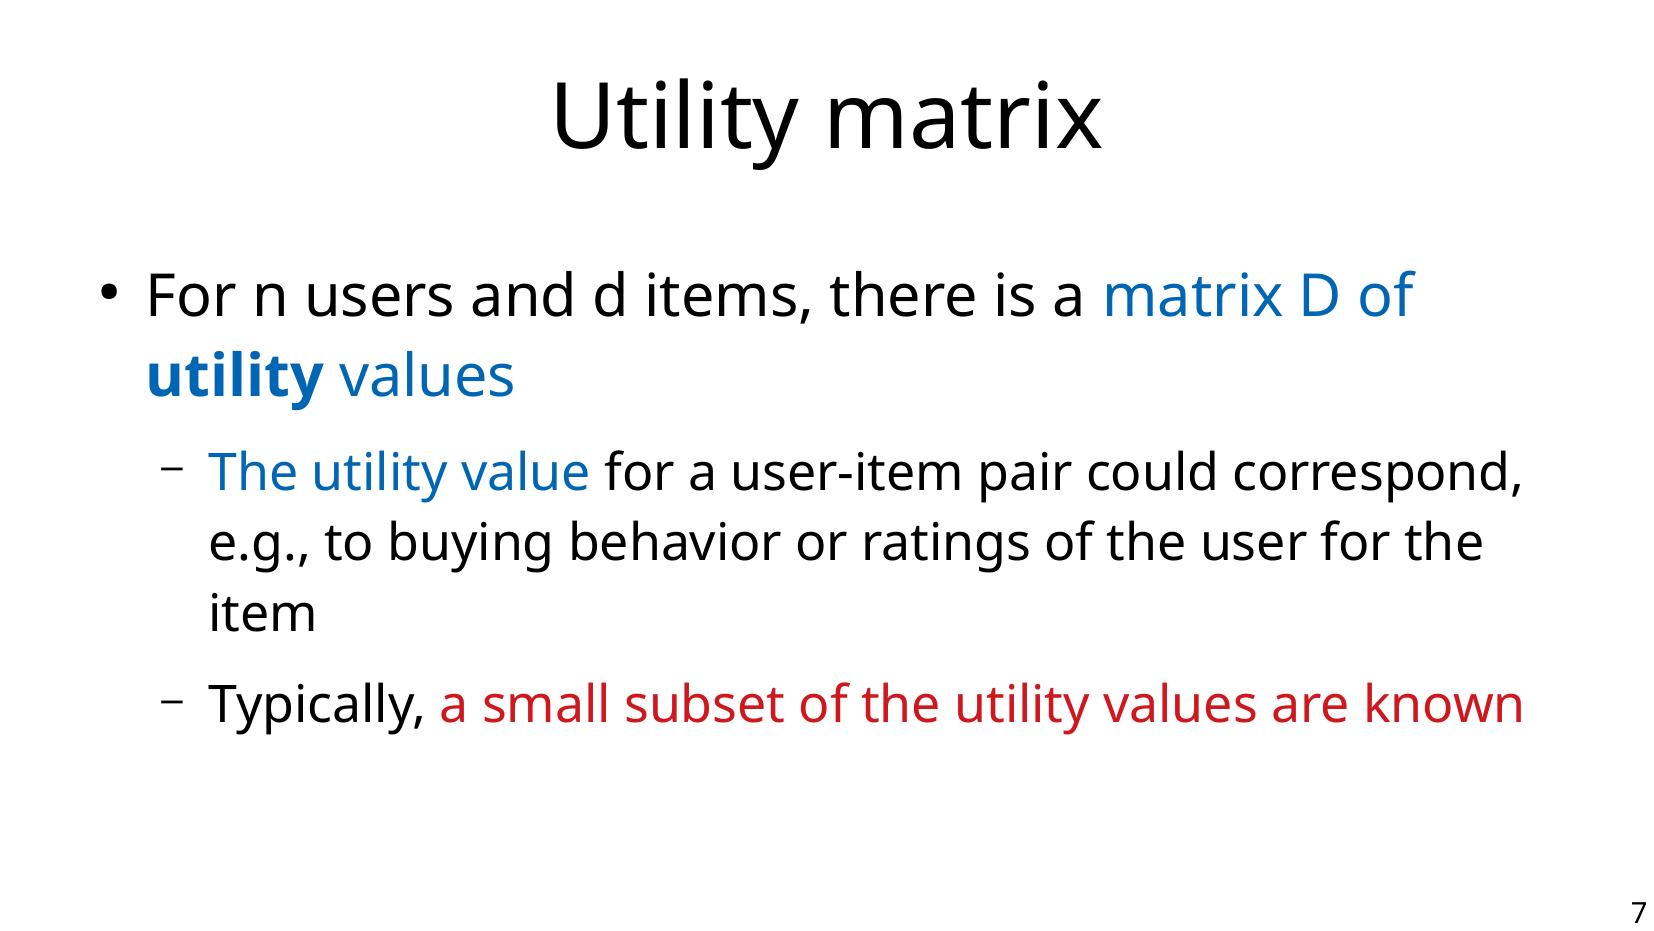

# Utility matrix
For n users and d items, there is a matrix D of utility values
The utility value for a user-item pair could correspond, e.g., to buying behavior or ratings of the user for the item
Typically, a small subset of the utility values are known
7